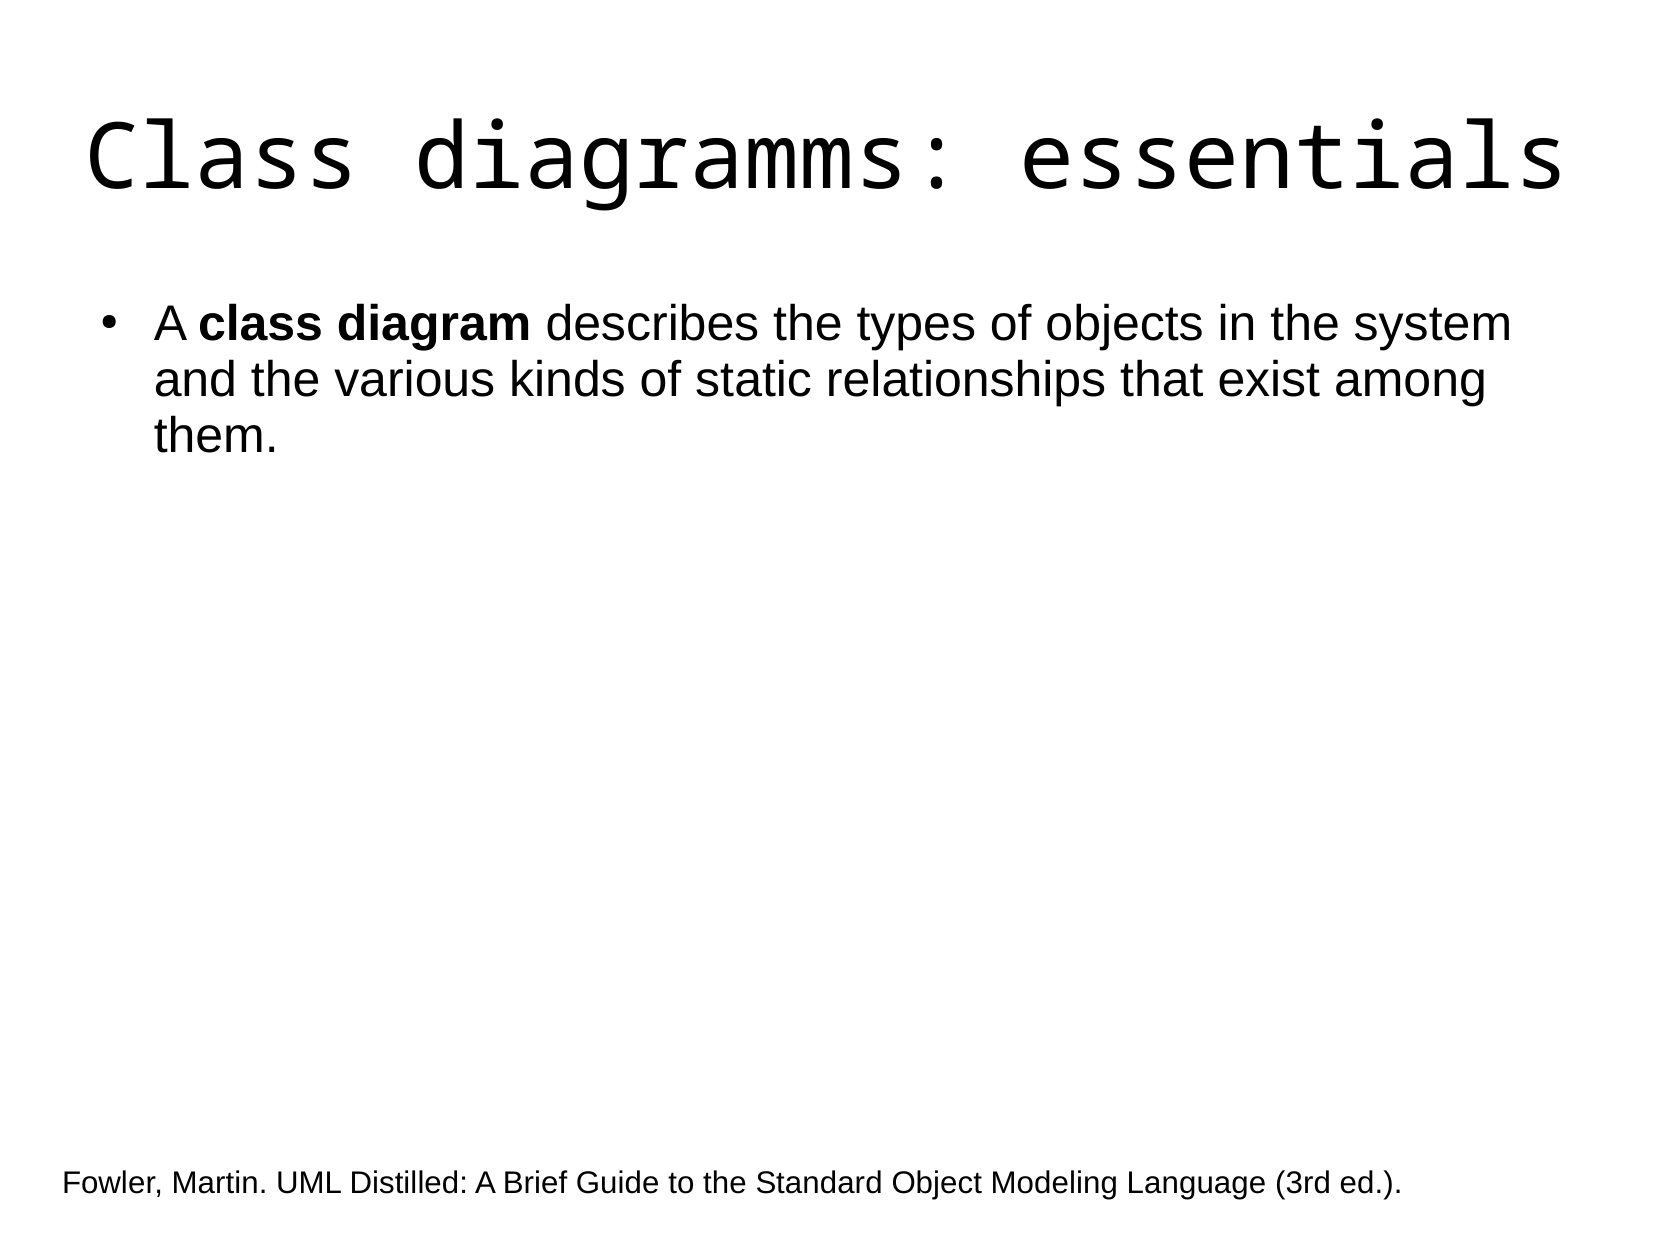

# Class diagramms: essentials
A class diagram describes the types of objects in the system and the various kinds of static relationships that exist among them.
Fowler, Martin. UML Distilled: A Brief Guide to the Standard Object Modeling Language (3rd ed.).